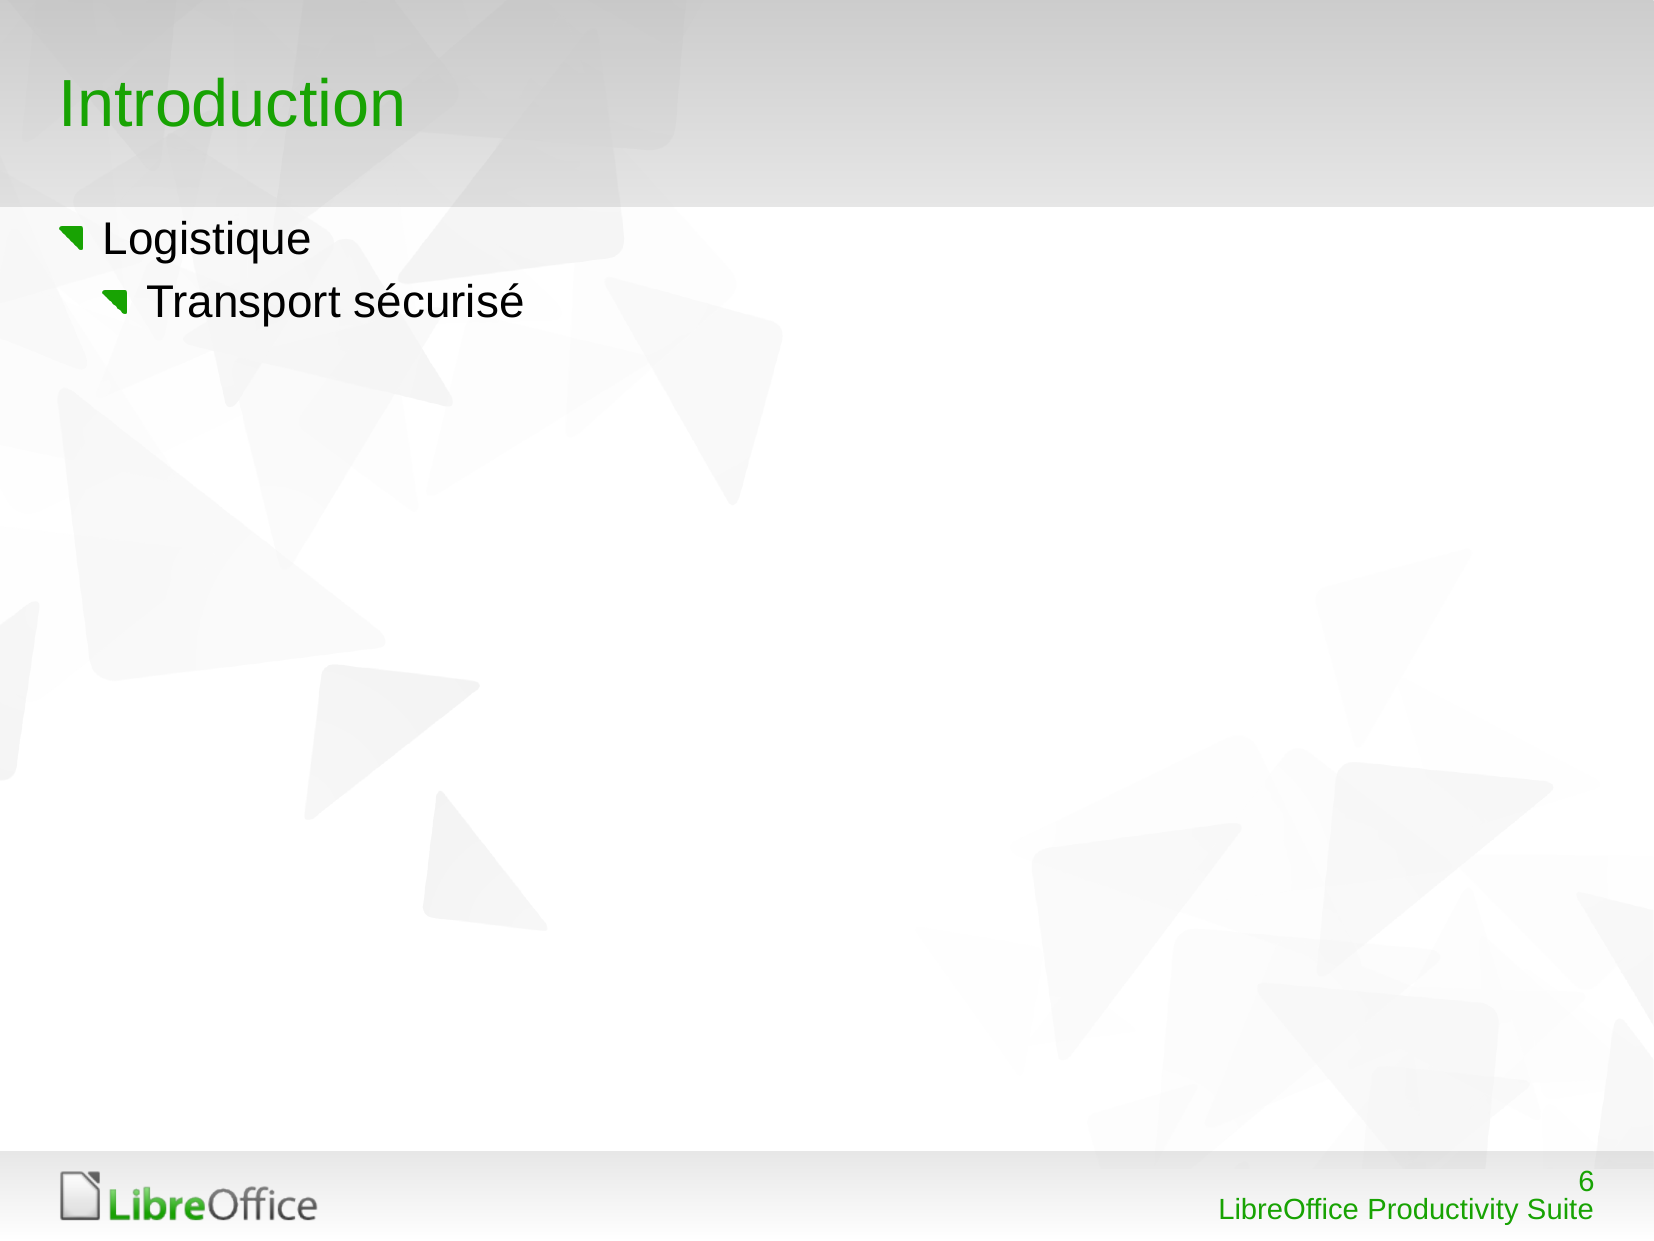

# Introduction
Logistique
Transport sécurisé
6
LibreOffice Productivity Suite